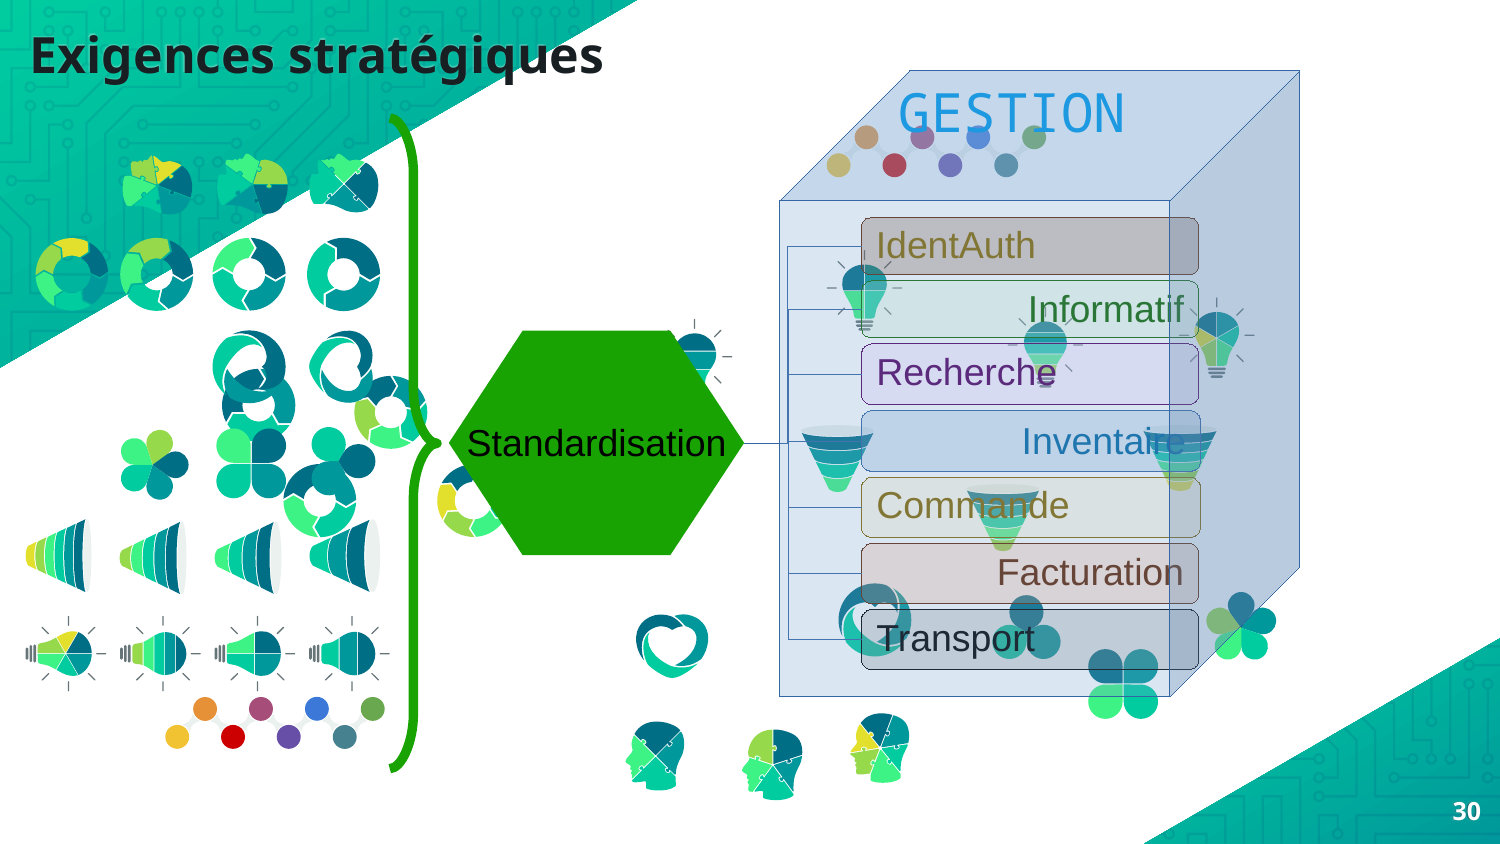

# Exigences stratégiques
GESTION
Standardisation
IdentAuth
Informatif
Recherche
Inventaire
Commande
Facturation
Transport